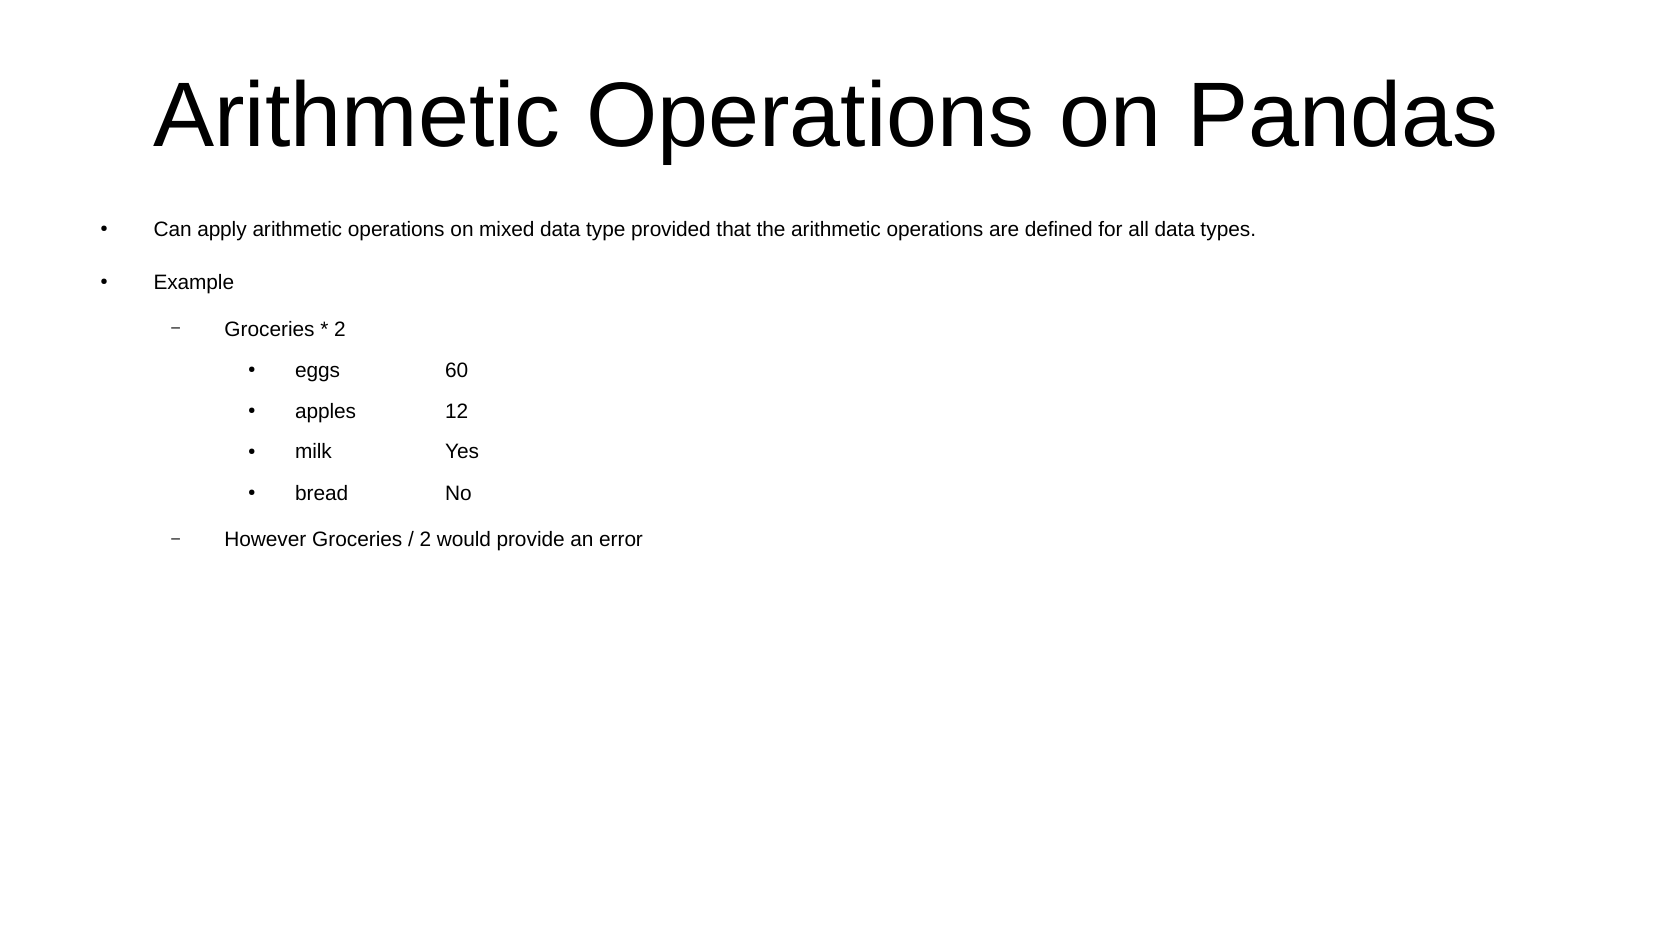

# Arithmetic Operations on Pandas
Can apply arithmetic operations on mixed data type provided that the arithmetic operations are defined for all data types.
Example
Groceries * 2
eggs 		60
apples		12
milk		Yes
bread		No
However Groceries / 2 would provide an error